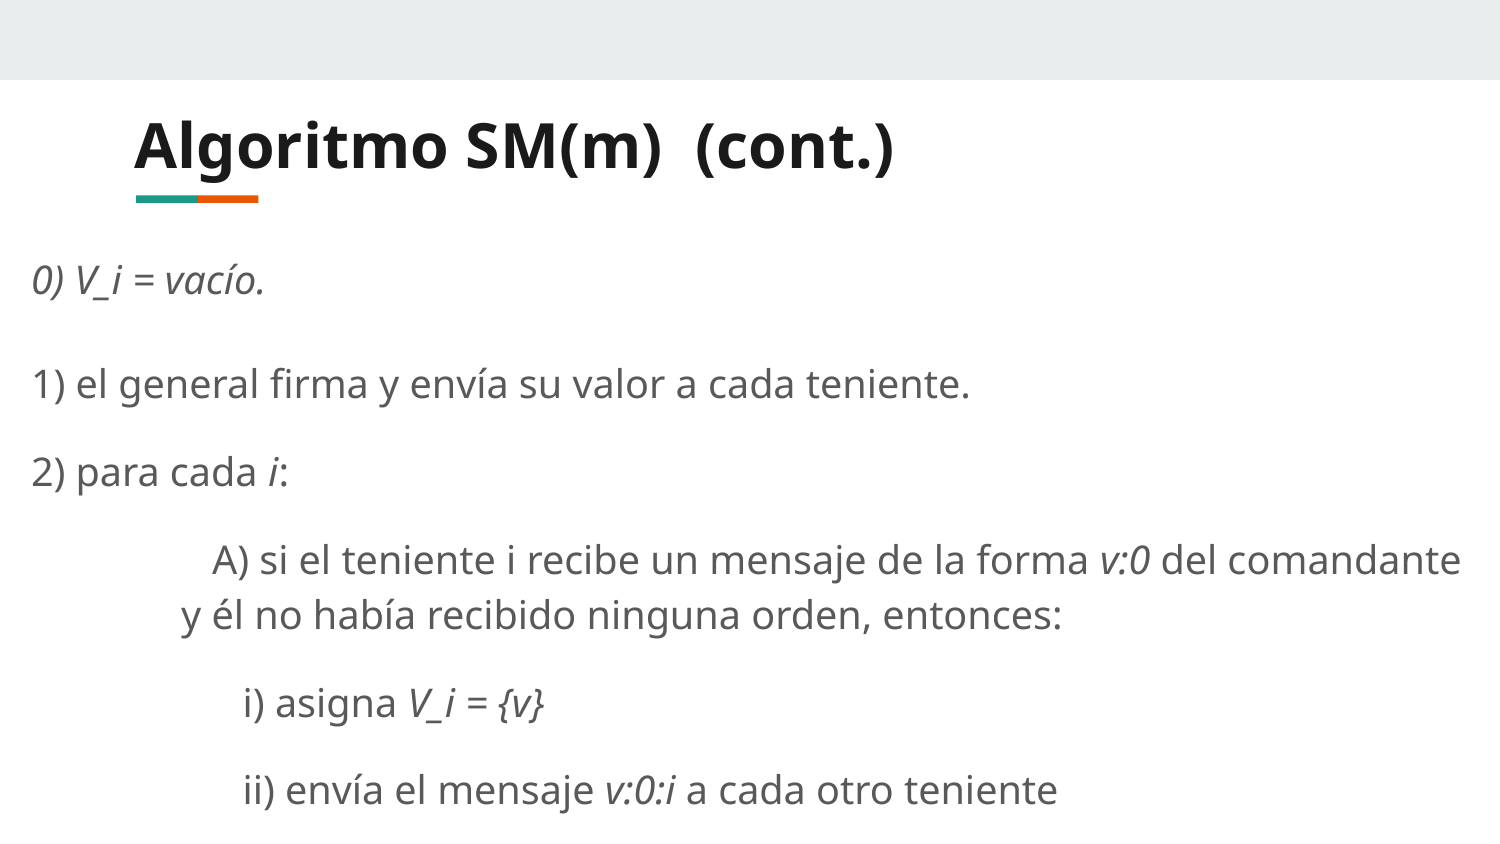

# Algoritmo SM(m) (cont.)
0) V_i = vacío.
1) el general firma y envía su valor a cada teniente.
2) para cada i:
 A) si el teniente i recibe un mensaje de la forma v:0 del comandante y él no había recibido ninguna orden, entonces:
 i) asigna V_i = {v}
 ii) envía el mensaje v:0:i a cada otro teniente